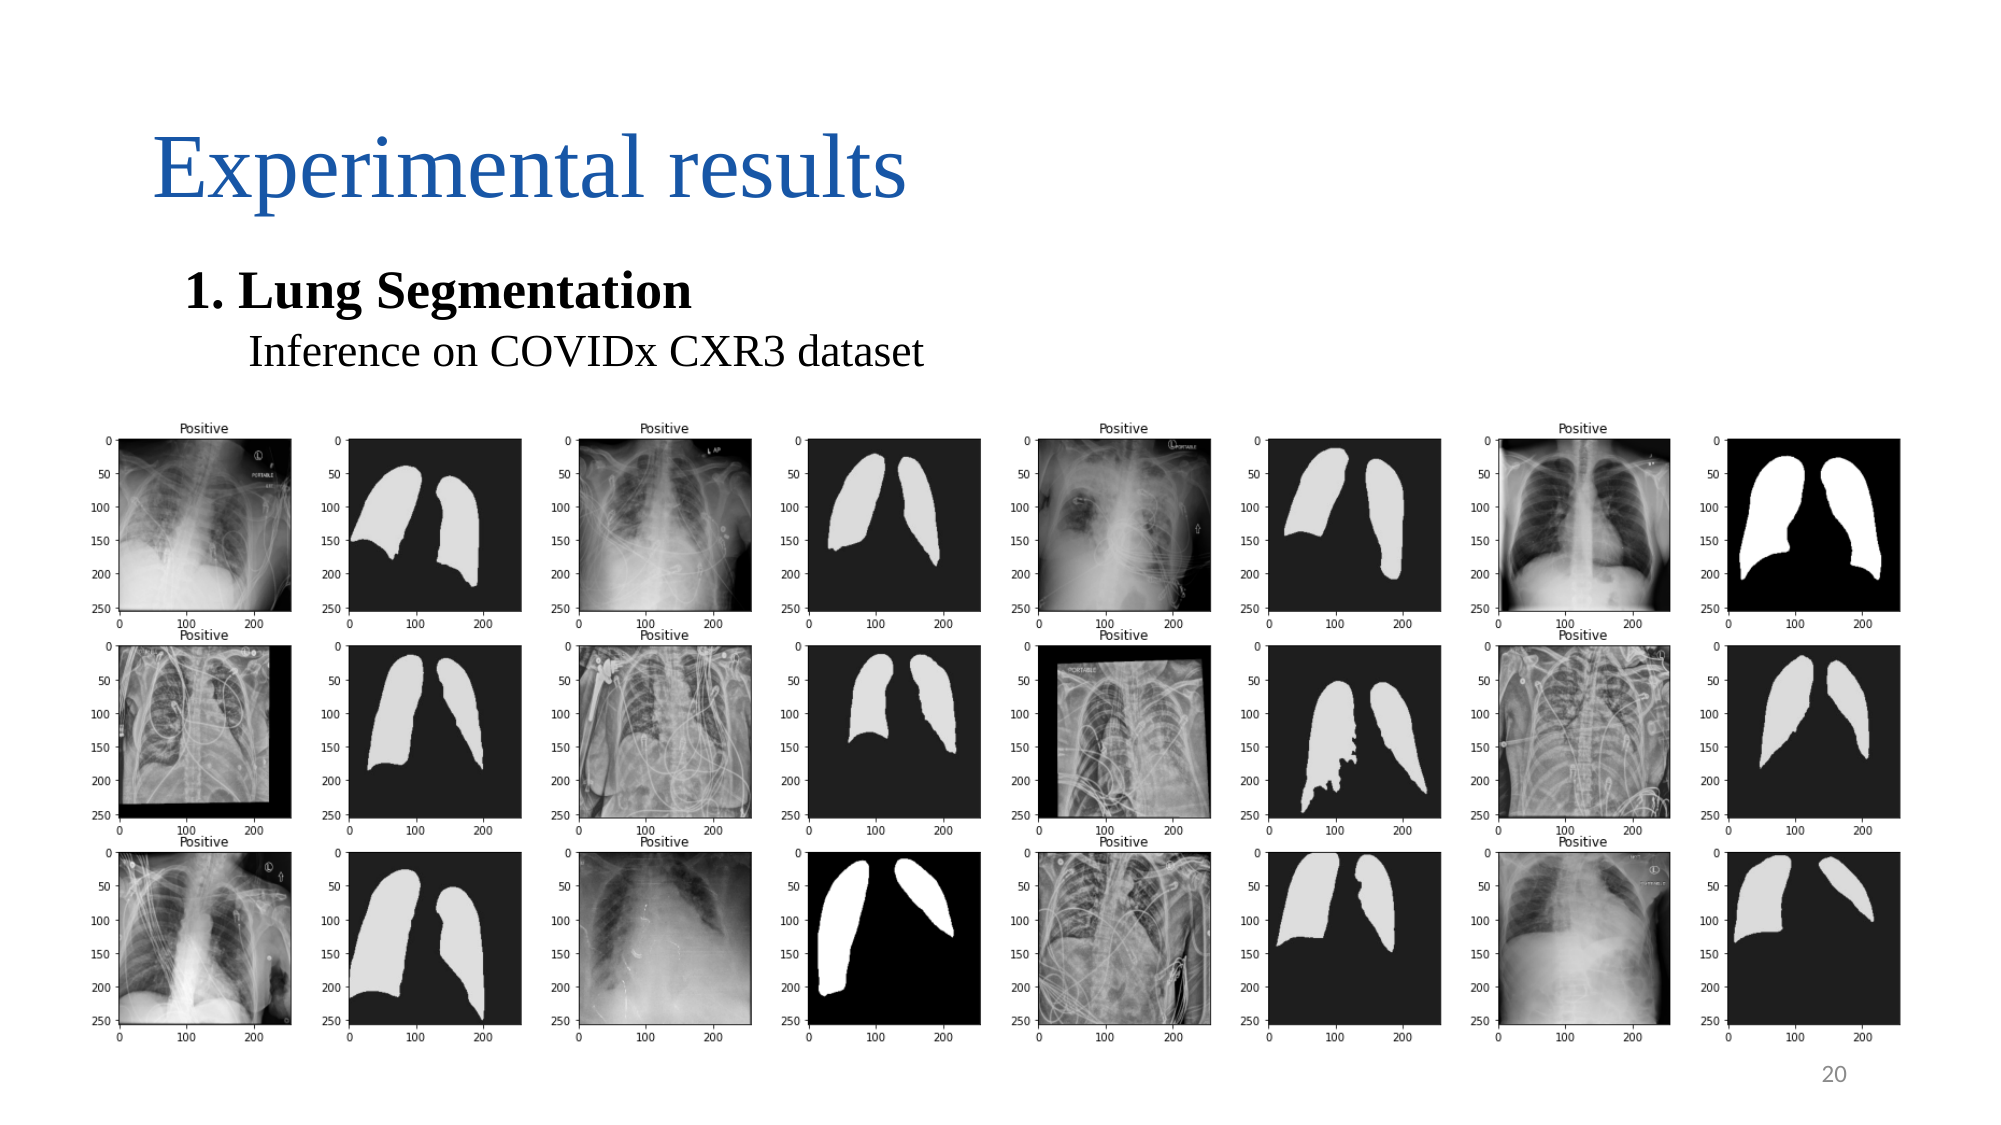

Experimental results
1. Lung Segmentation
Inference on COVIDx CXR3 dataset